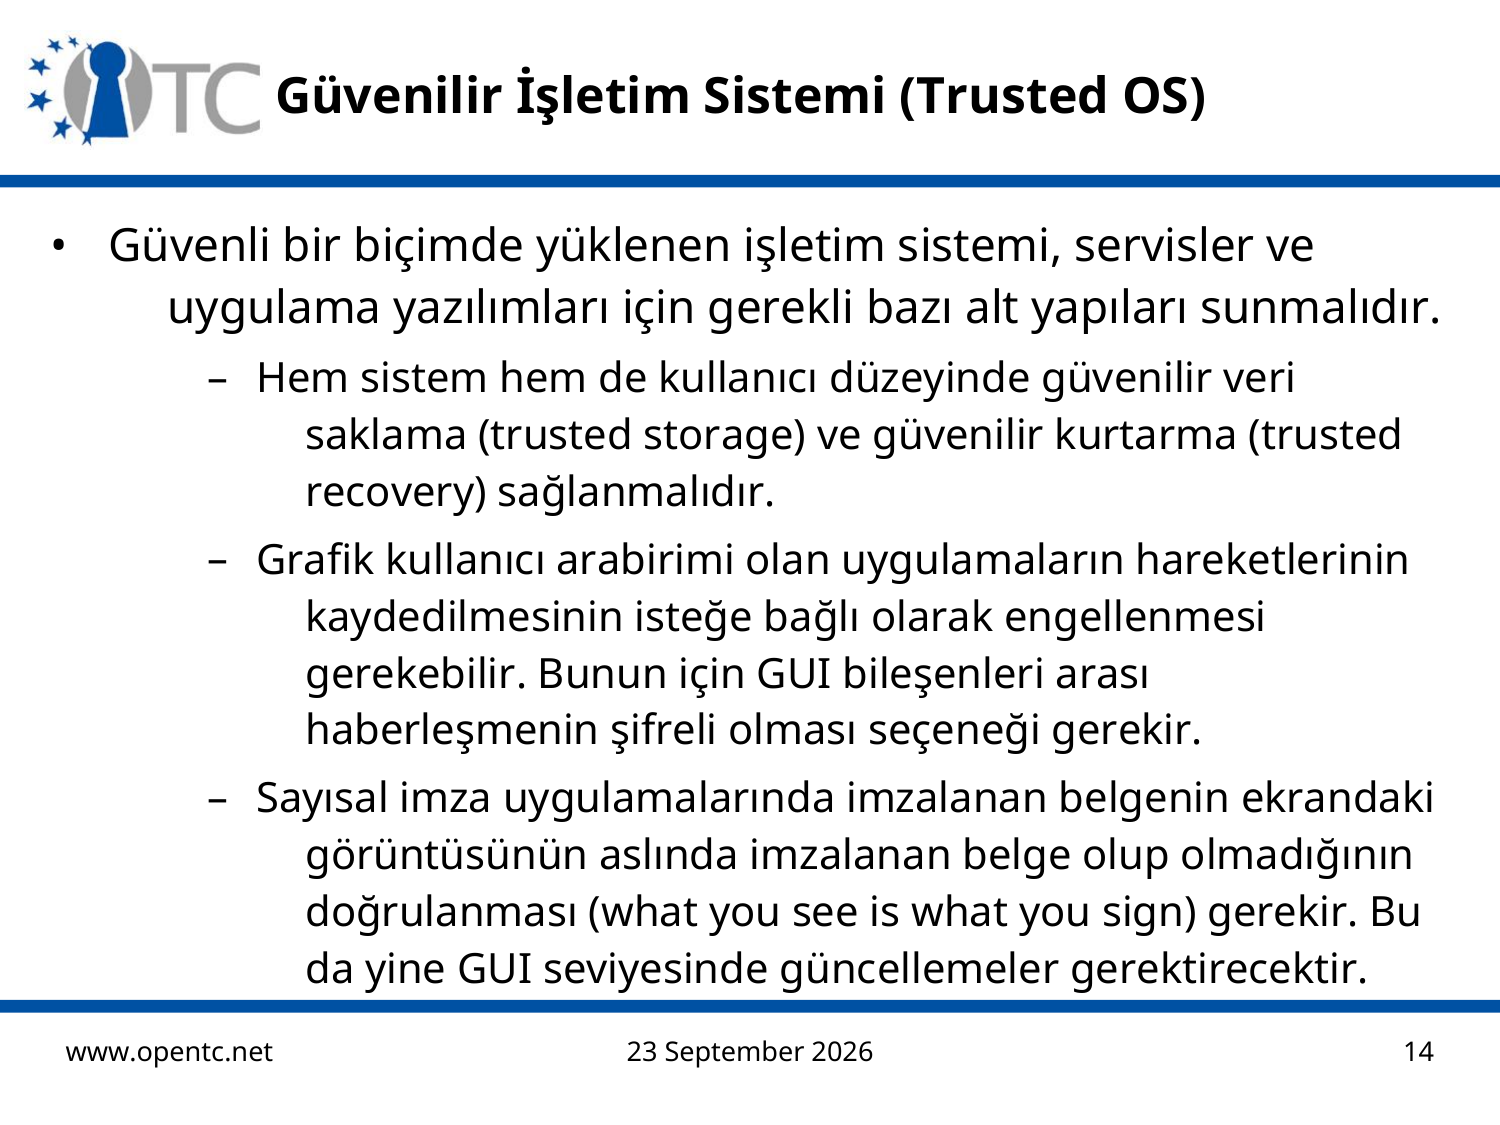

# Güvenilir İşletim Sistemi (Trusted OS)
Güvenli bir biçimde yüklenen işletim sistemi, servisler ve uygulama yazılımları için gerekli bazı alt yapıları sunmalıdır.
Hem sistem hem de kullanıcı düzeyinde güvenilir veri saklama (trusted storage) ve güvenilir kurtarma (trusted recovery) sağlanmalıdır.
Grafik kullanıcı arabirimi olan uygulamaların hareketlerinin kaydedilmesinin isteğe bağlı olarak engellenmesi gerekebilir. Bunun için GUI bileşenleri arası haberleşmenin şifreli olması seçeneği gerekir.
Sayısal imza uygulamalarında imzalanan belgenin ekrandaki görüntüsünün aslında imzalanan belge olup olmadığının doğrulanması (what you see is what you sign) gerekir. Bu da yine GUI seviyesinde güncellemeler gerektirecektir.